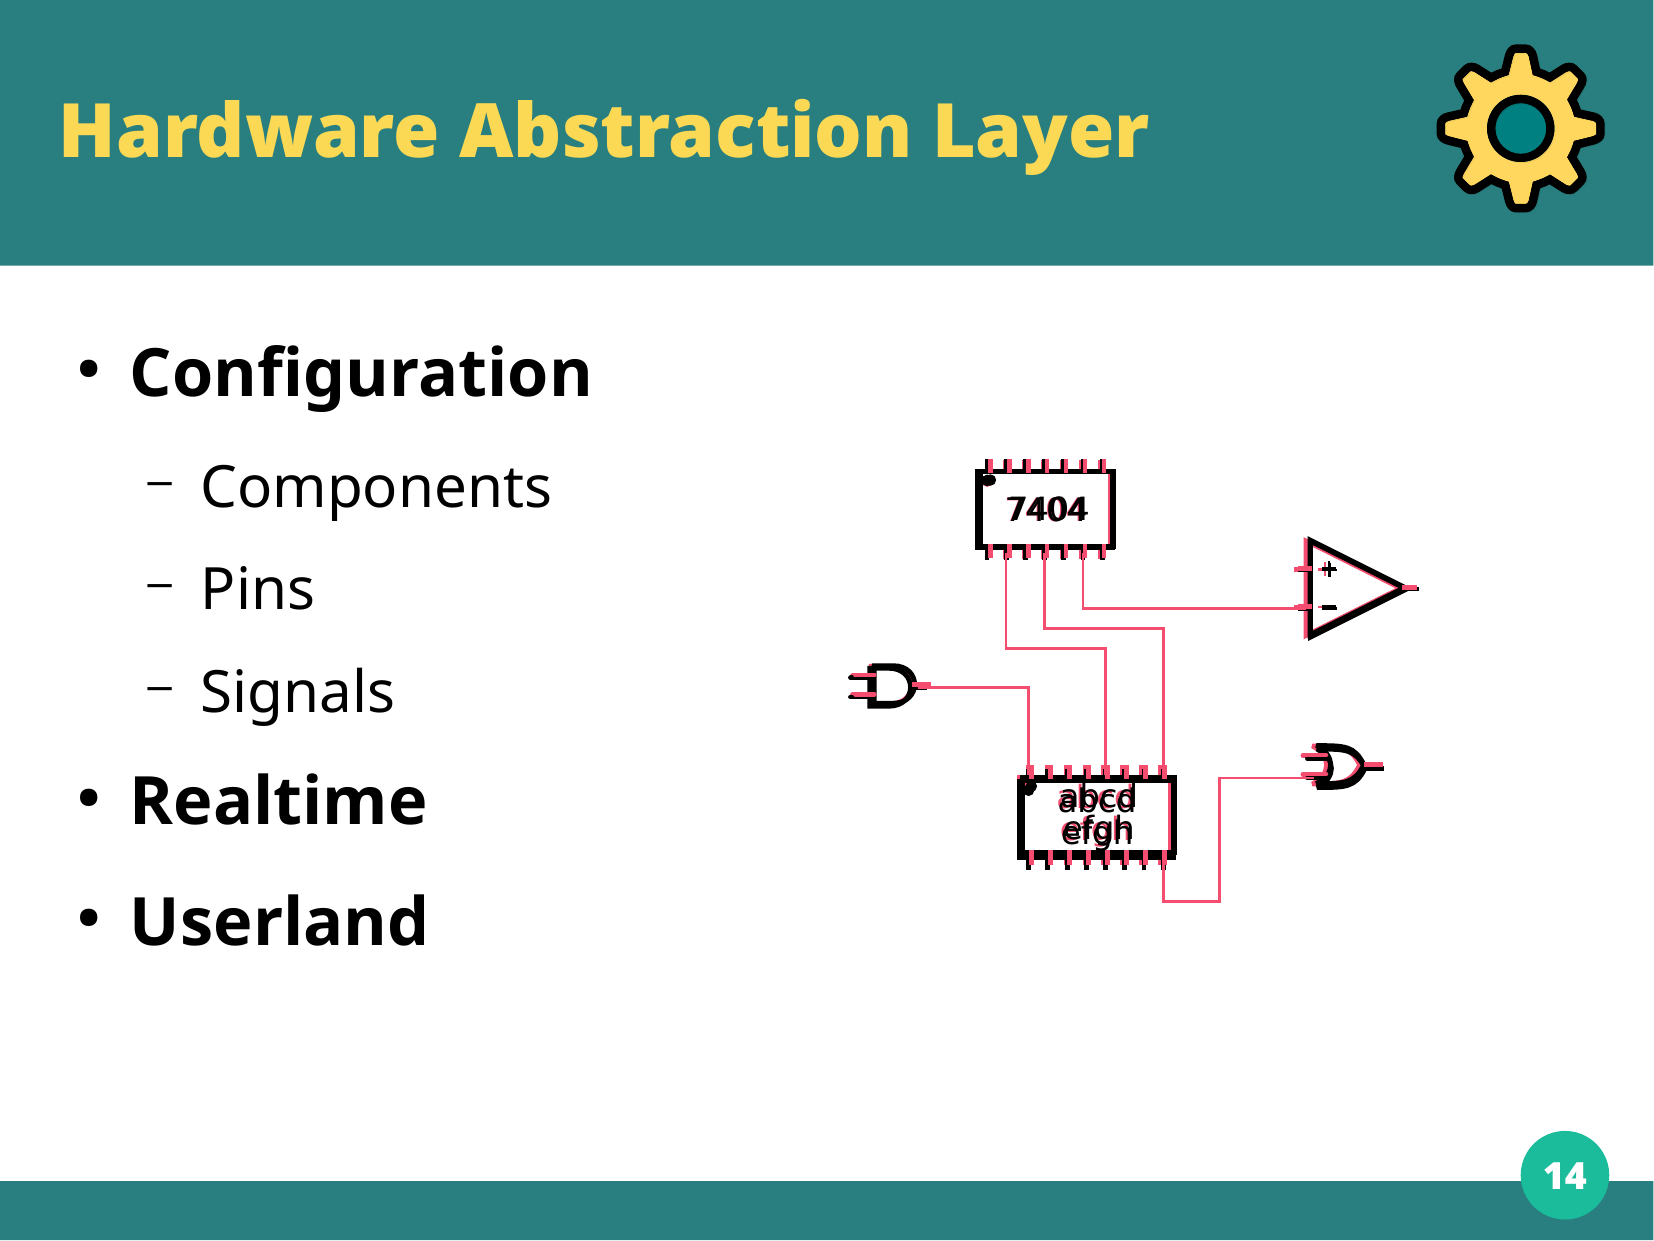

# Hardware Abstraction Layer
Configuration
Components
Pins
Signals
Realtime
Userland
14